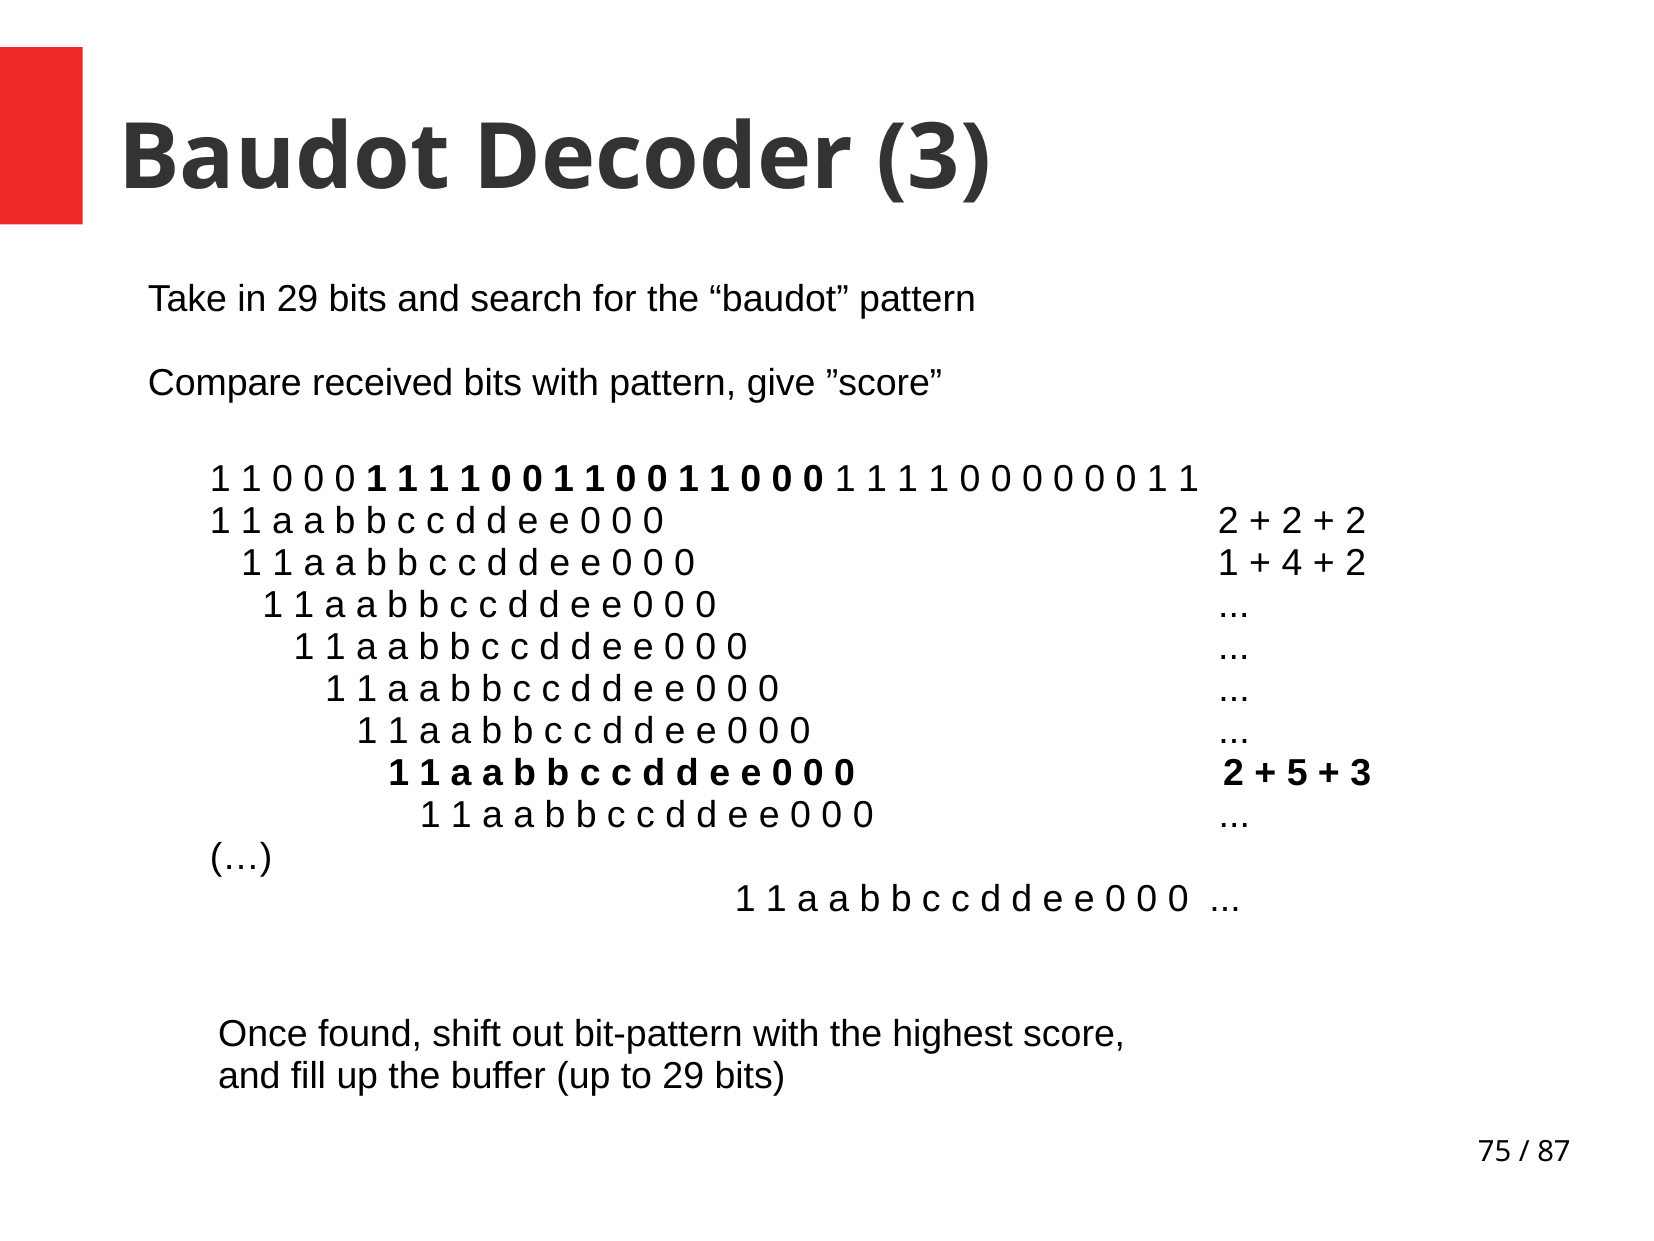

# Baudot Decoder (3)
Take in 29 bits and search for the “baudot” pattern
Compare received bits with pattern, give ”score”
1 1 0 0 0 1 1 1 1 0 0 1 1 0 0 1 1 0 0 0 1 1 1 1 0 0 0 0 0 0 1 1
1 1 a a b b c c d d e e 0 0 0 2 + 2 + 2
 1 1 a a b b c c d d e e 0 0 0 1 + 4 + 2
 1 1 a a b b c c d d e e 0 0 0 ...
 1 1 a a b b c c d d e e 0 0 0 ...
 1 1 a a b b c c d d e e 0 0 0 ...
 1 1 a a b b c c d d e e 0 0 0 ...
 1 1 a a b b c c d d e e 0 0 0 2 + 5 + 3
 1 1 a a b b c c d d e e 0 0 0 ...
(…)
 1 1 a a b b c c d d e e 0 0 0 ...
Once found, shift out bit-pattern with the highest score, and fill up the buffer (up to 29 bits)
75